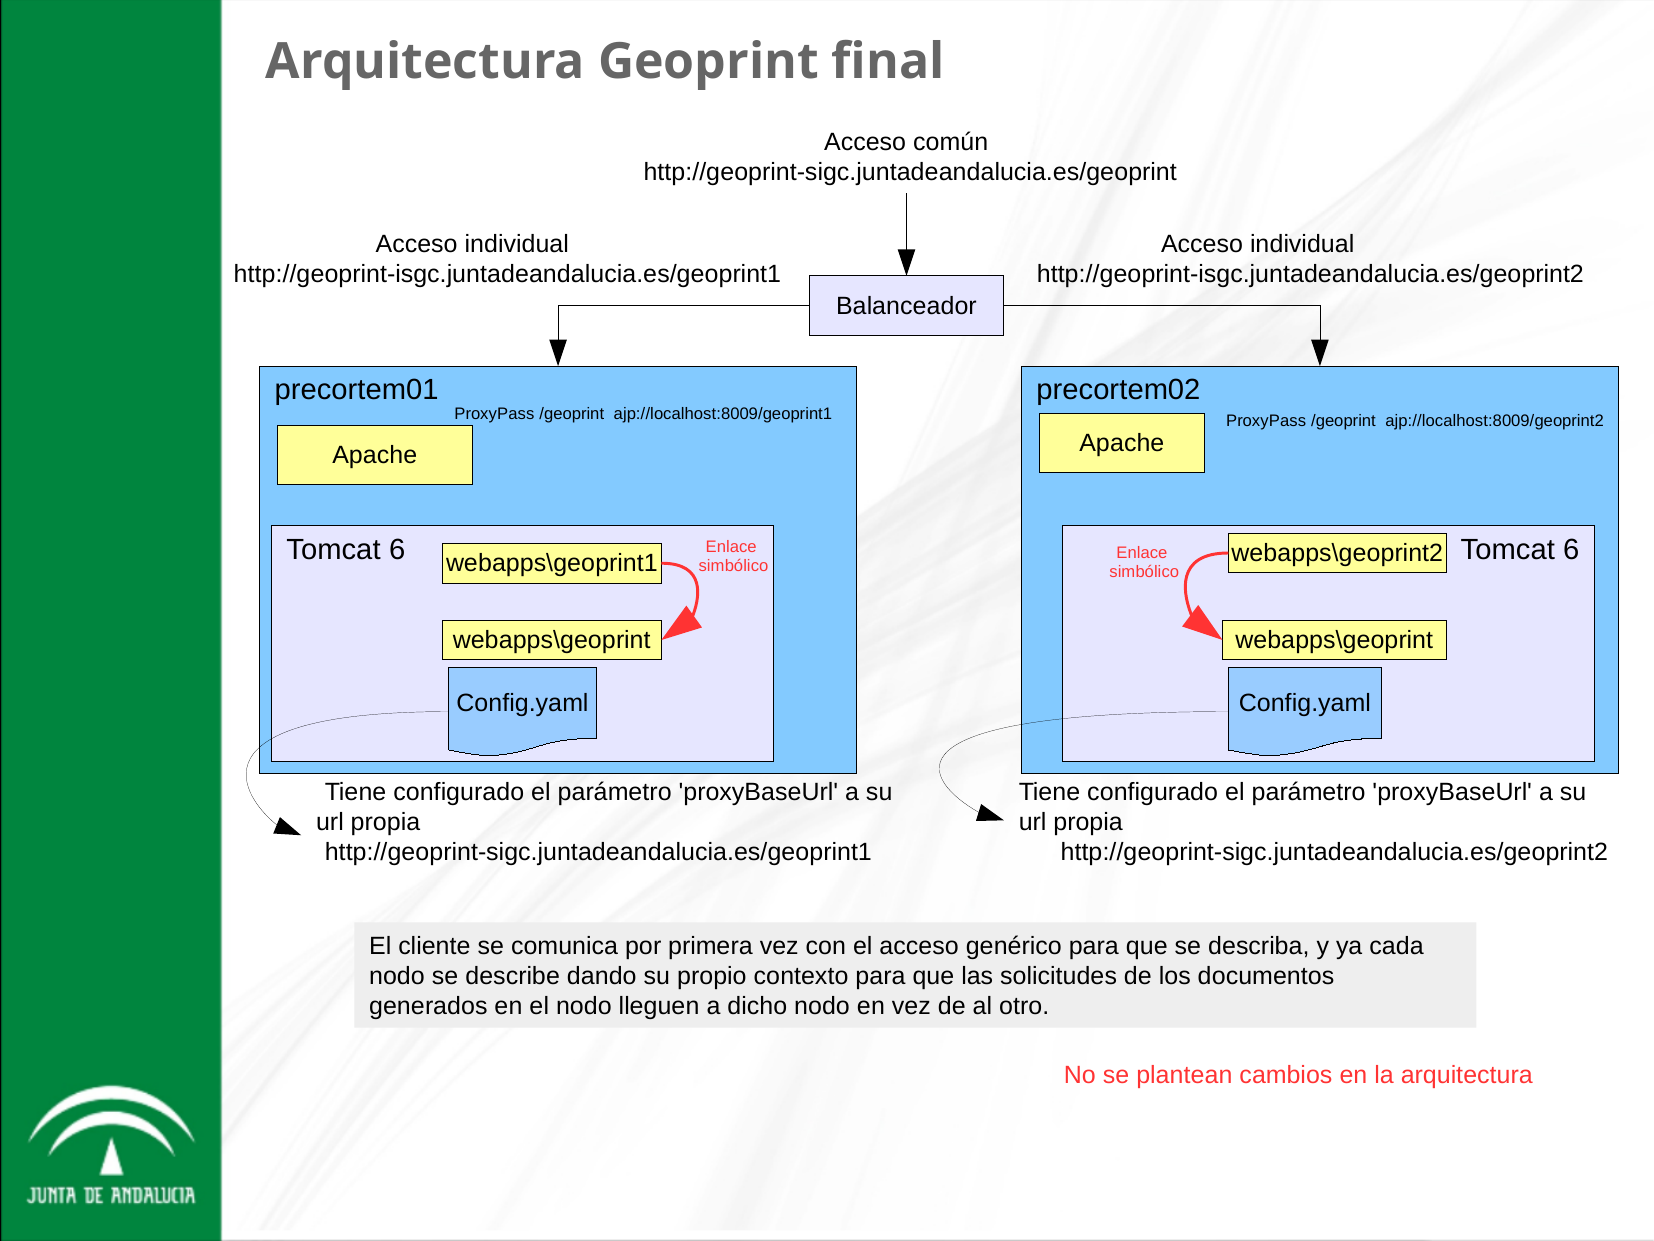

# Arquitectura Geoprint final
Acceso común
http://geoprint-sigc.juntadeandalucia.es/geoprint
Acceso individual
http://geoprint-isgc.juntadeandalucia.es/geoprint1
Acceso individual
http://geoprint-isgc.juntadeandalucia.es/geoprint2
Balanceador
precortem01
precortem02
ProxyPass /geoprint ajp://localhost:8009/geoprint1
ProxyPass /geoprint ajp://localhost:8009/geoprint2
Apache
Apache
Tomcat 6
Tomcat 6
Enlace
 simbólico
Enlace
simbólico
webapps\geoprint2
webapps\geoprint1
webapps\geoprint
webapps\geoprint
Config.yaml
Config.yaml
Tiene configurado el parámetro 'proxyBaseUrl' a su url propia
http://geoprint-sigc.juntadeandalucia.es/geoprint1
Tiene configurado el parámetro 'proxyBaseUrl' a su url propia
http://geoprint-sigc.juntadeandalucia.es/geoprint2
El cliente se comunica por primera vez con el acceso genérico para que se describa, y ya cada nodo se describe dando su propio contexto para que las solicitudes de los documentos generados en el nodo lleguen a dicho nodo en vez de al otro.
No se plantean cambios en la arquitectura